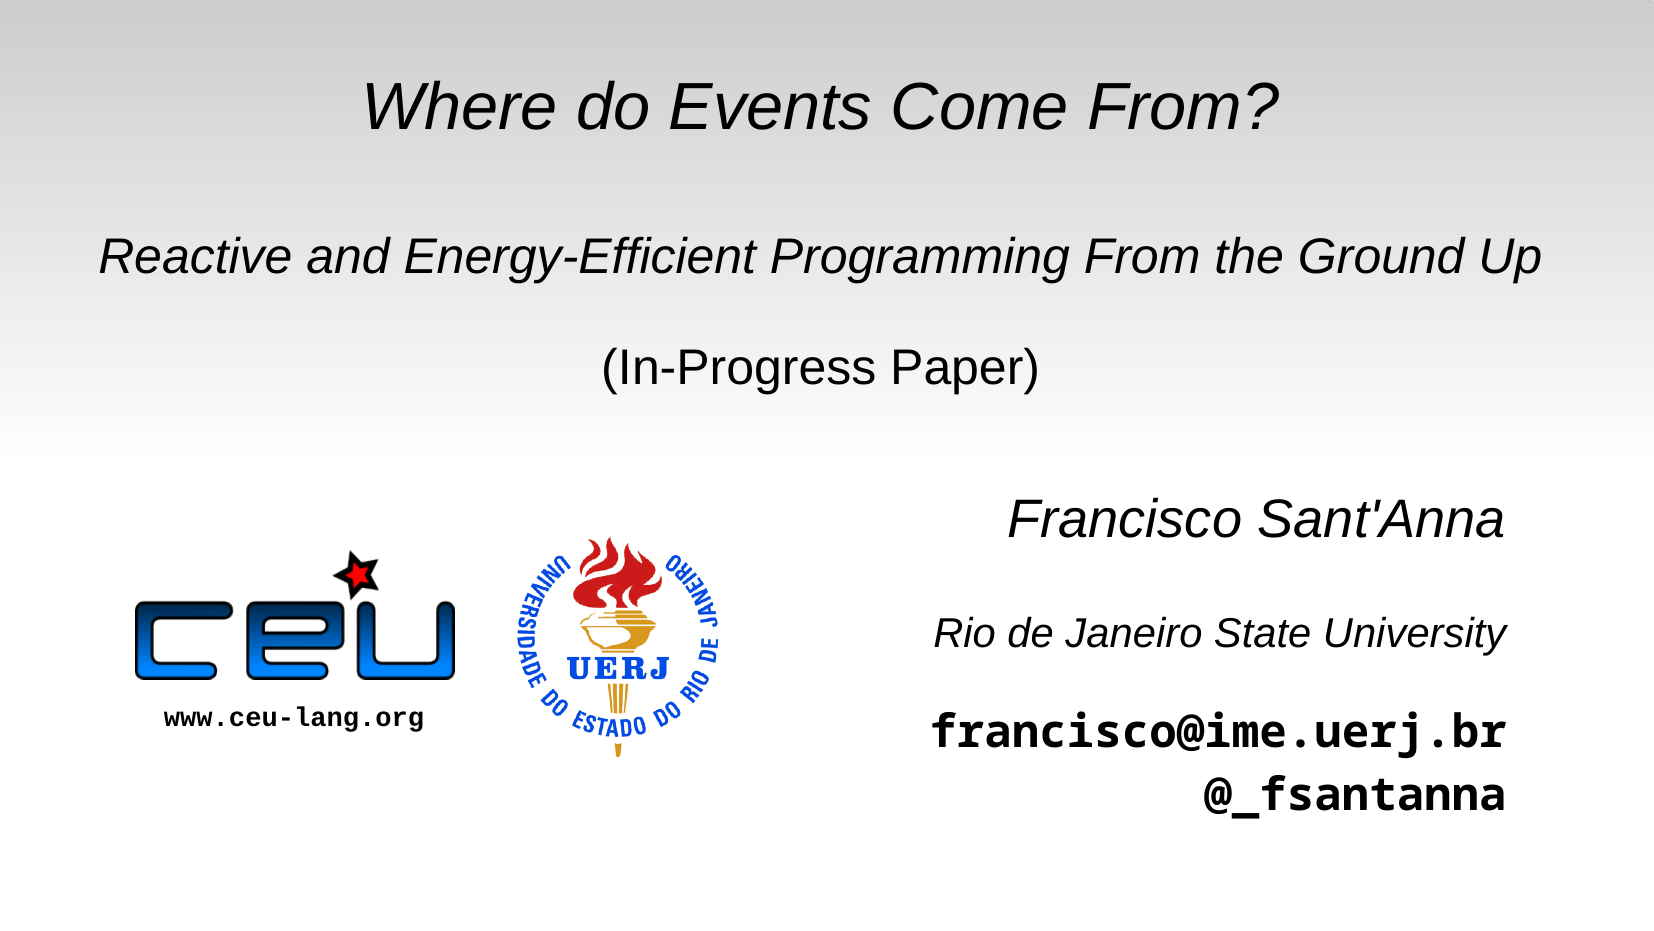

# Where do Events Come From?
Reactive and Energy-Efficient Programming From the Ground Up
(In-Progress Paper)
Francisco Sant'Anna
Rio de Janeiro State University
francisco@ime.uerj.br
@_fsantanna
www.ceu-lang.org